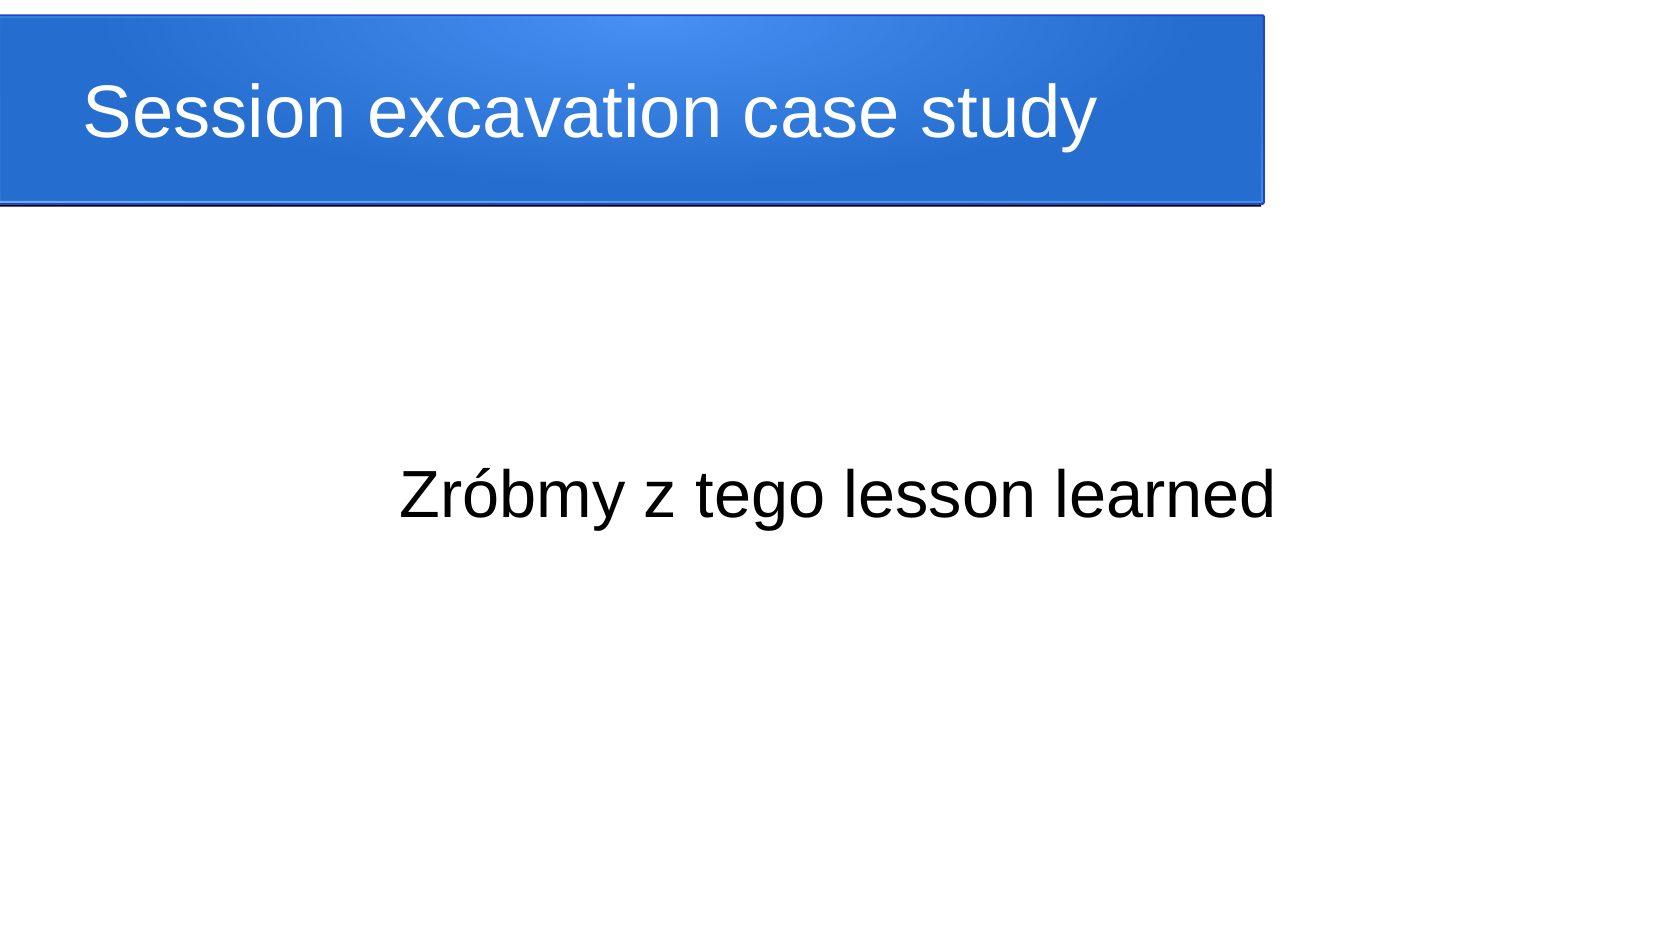

# Session excavation case study
Zróbmy z tego lesson learned